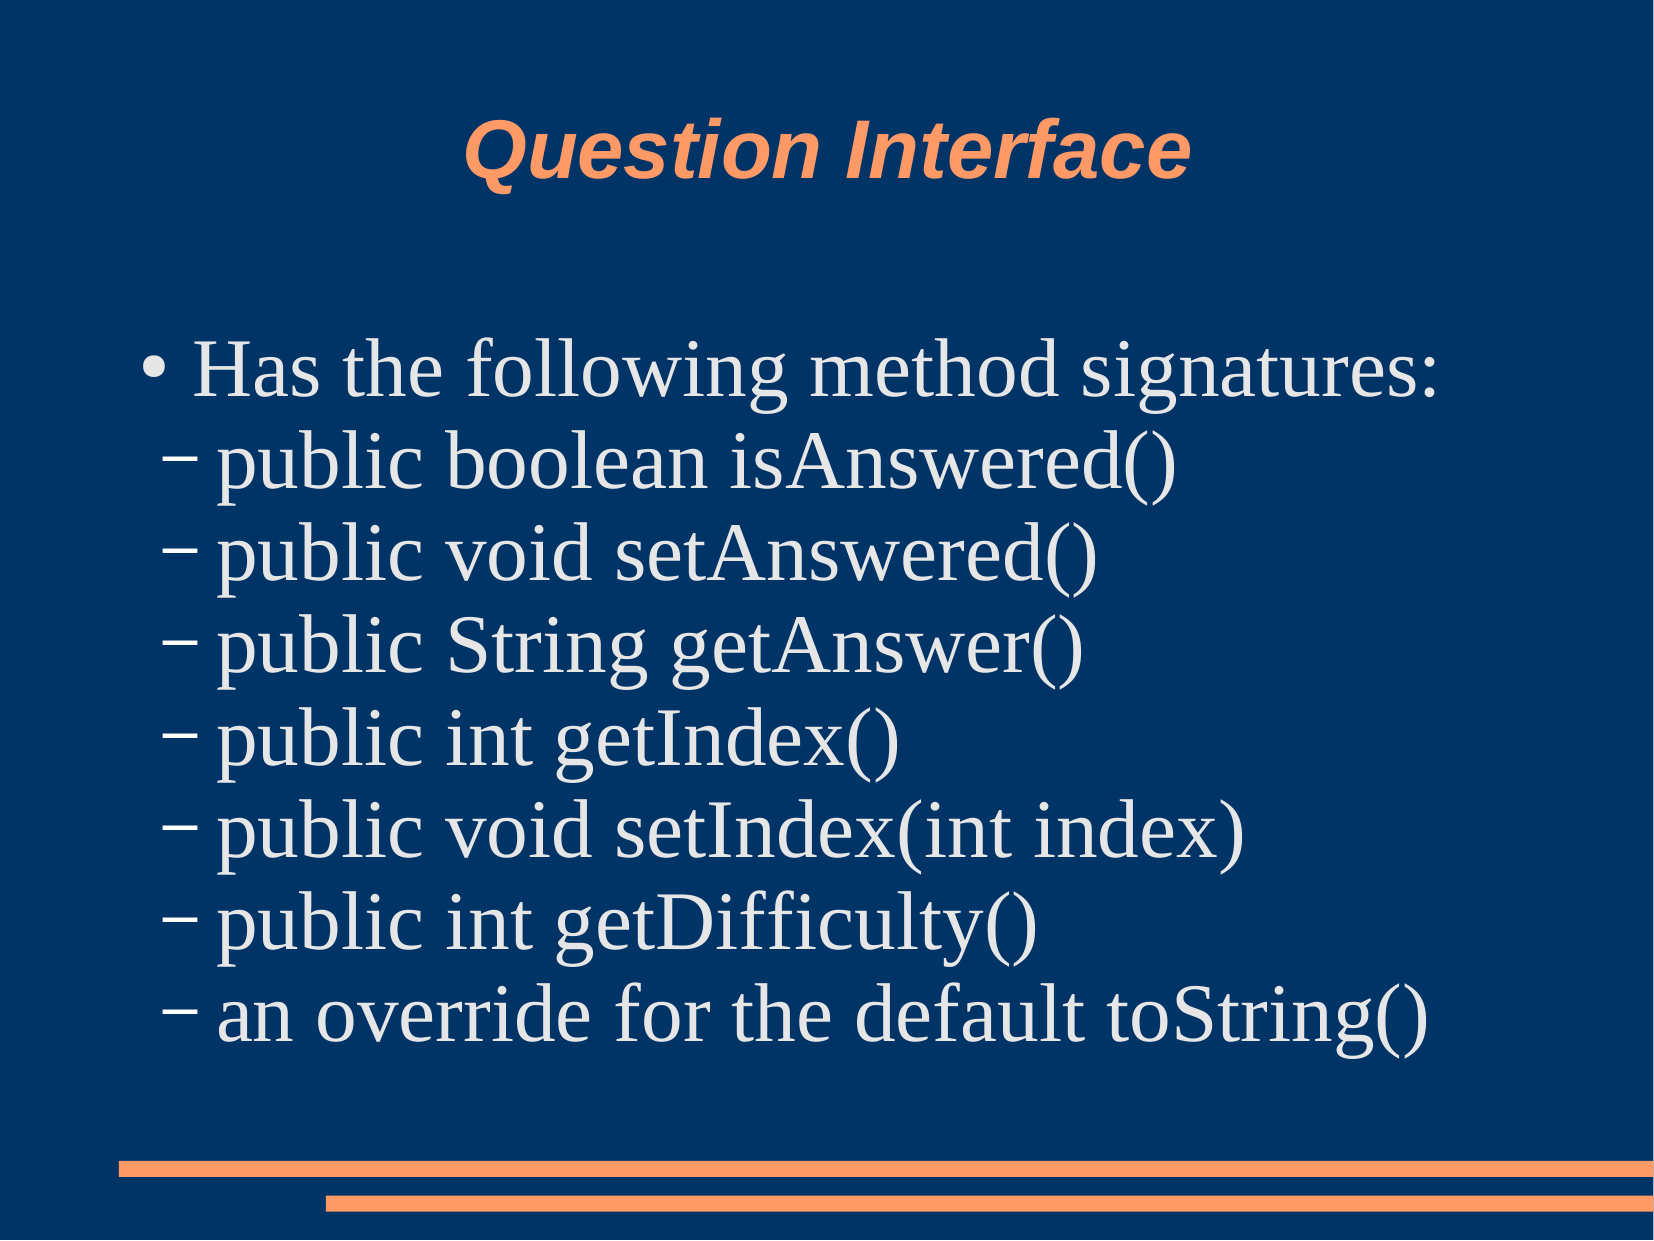

# Question Interface
Has the following method signatures:
public boolean isAnswered()
public void setAnswered()
public String getAnswer()
public int getIndex()
public void setIndex(int index)
public int getDifficulty()
an override for the default toString()